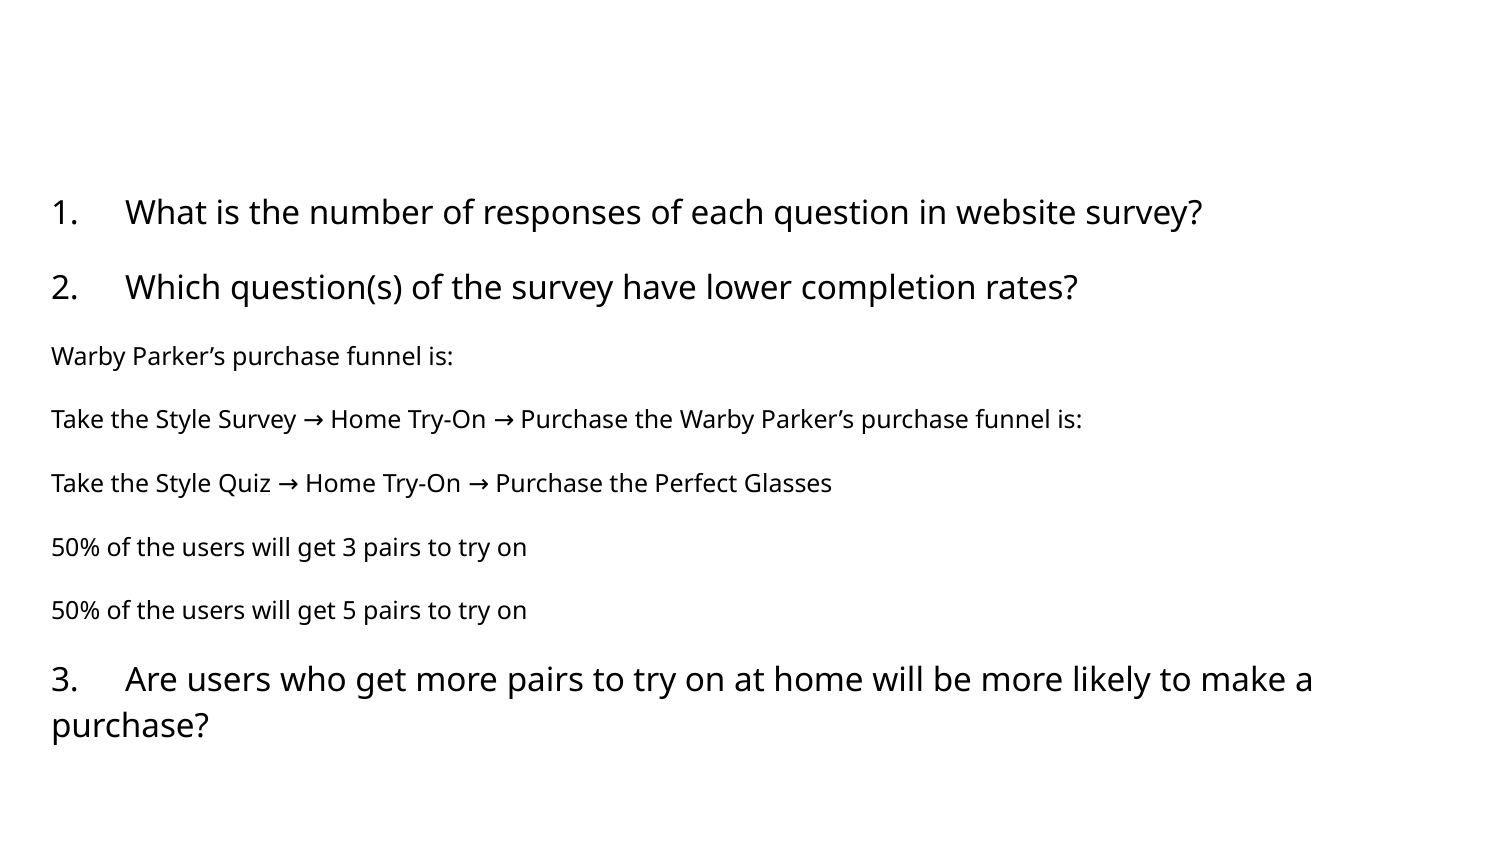

# 1.	What is the number of responses of each question in website survey?
2.	Which question(s) of the survey have lower completion rates?
Warby Parker’s purchase funnel is:
Take the Style Survey → Home Try-On → Purchase the Warby Parker’s purchase funnel is:
Take the Style Quiz → Home Try-On → Purchase the Perfect Glasses
50% of the users will get 3 pairs to try on
50% of the users will get 5 pairs to try on
3.	Are users who get more pairs to try on at home will be more likely to make a purchase?